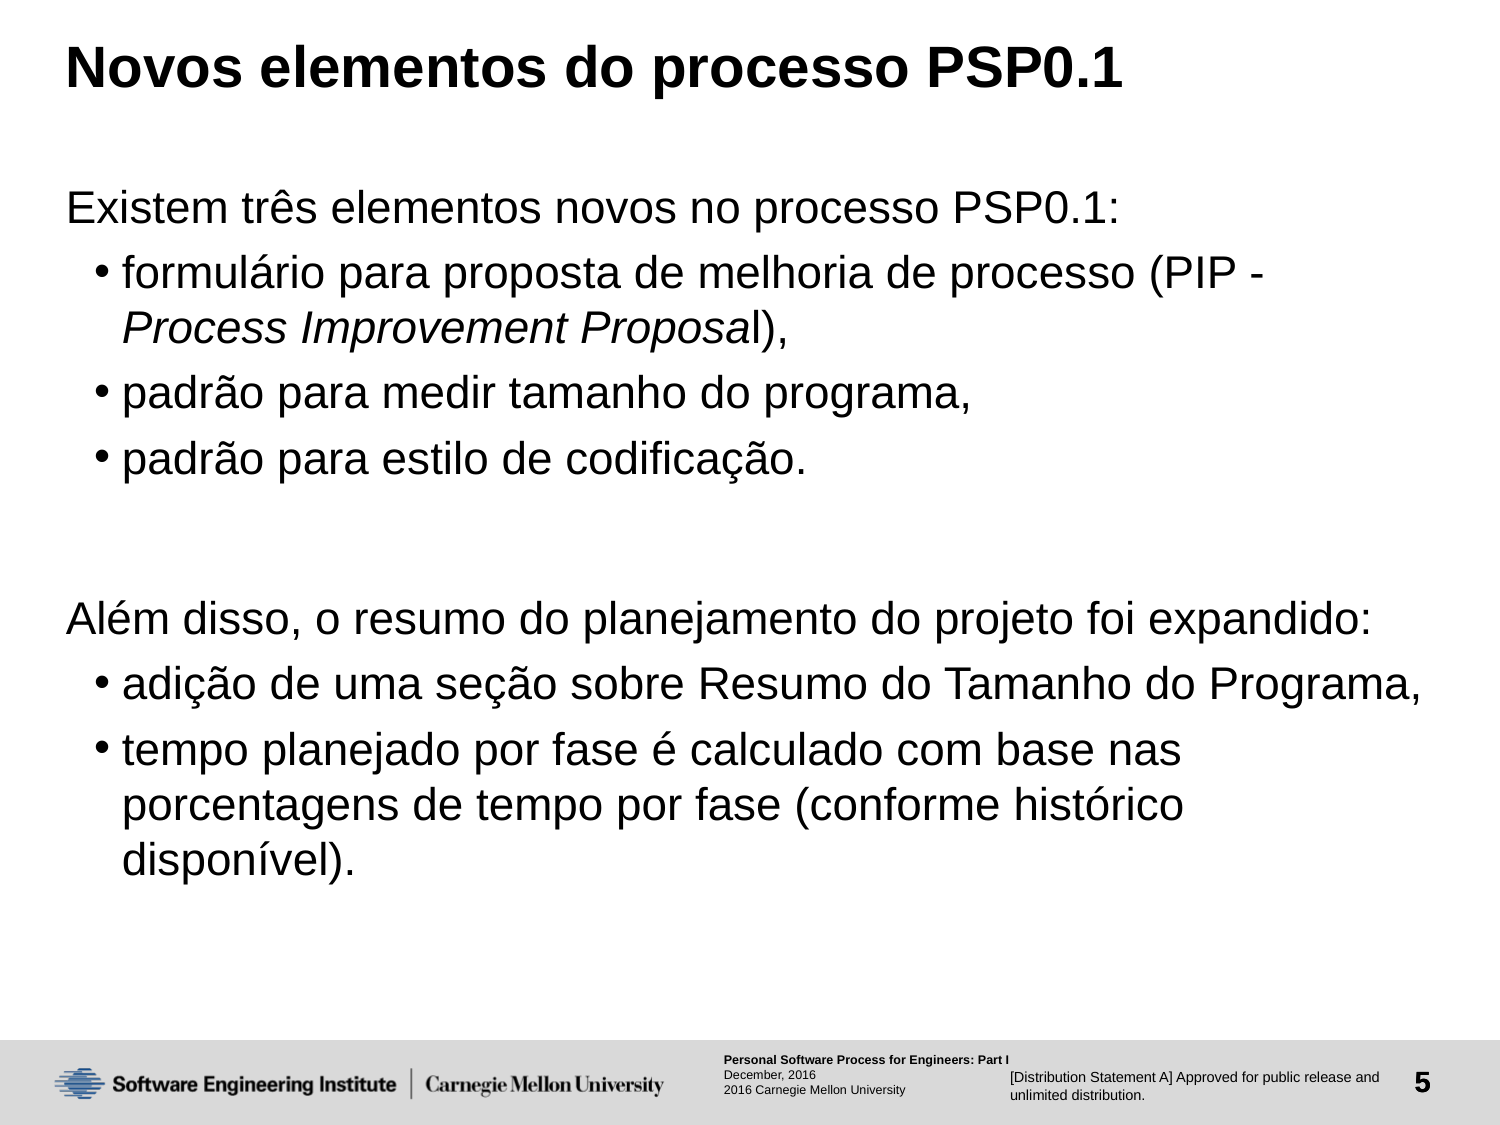

# Novos elementos do processo PSP0.1
Existem três elementos novos no processo PSP0.1:
formulário para proposta de melhoria de processo (PIP - Process Improvement Proposal),
padrão para medir tamanho do programa,
padrão para estilo de codificação.
Além disso, o resumo do planejamento do projeto foi expandido:
adição de uma seção sobre Resumo do Tamanho do Programa,
tempo planejado por fase é calculado com base nas porcentagens de tempo por fase (conforme histórico disponível).